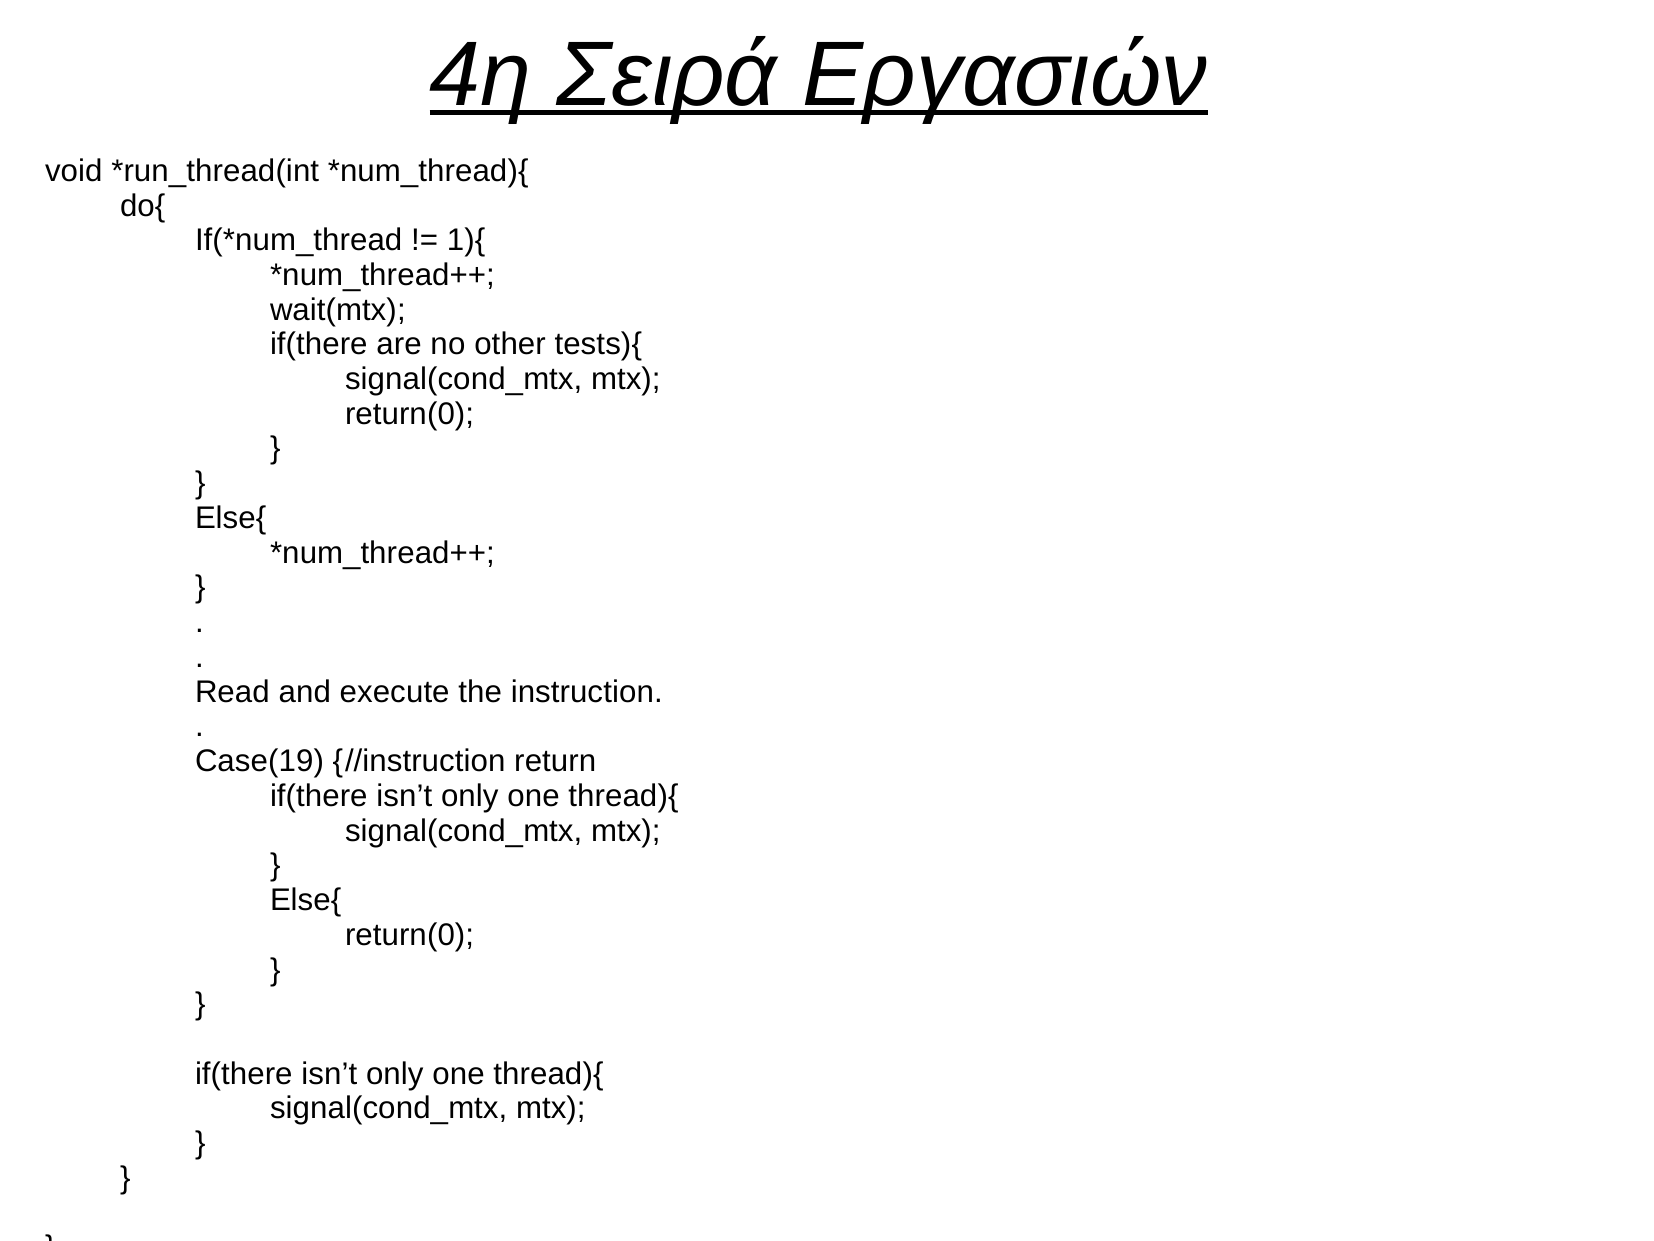

# 4η Σειρά Εργασιών
void *run_thread(int *num_thread){
	do{
		If(*num_thread != 1){
			*num_thread++;
			wait(mtx);
			if(there are no other tests){
				signal(cond_mtx, mtx);
				return(0);
			}
		}
		Else{
			*num_thread++;
		}
		.
		.
		Read and execute the instruction.
		.
		Case(19) {	//instruction return
			if(there isn’t only one thread){
				signal(cond_mtx, mtx);
			}
			Else{
				return(0);
			}
		}
		if(there isn’t only one thread){
			signal(cond_mtx, mtx);
		}
	}
}